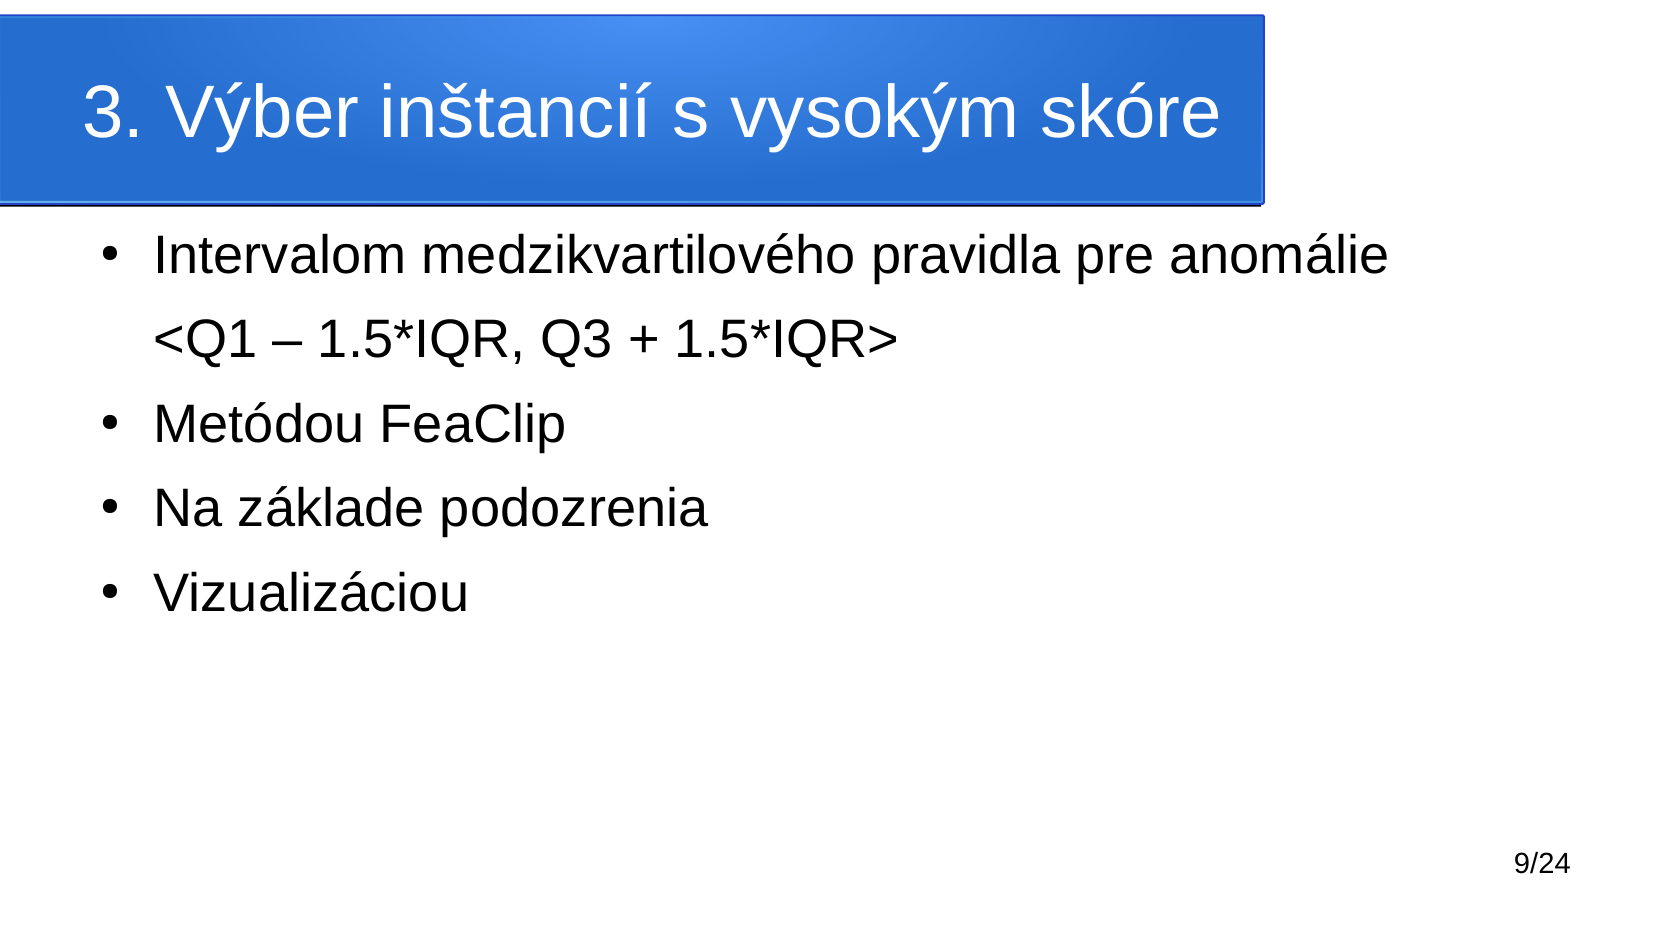

# 3. Výber inštancií s vysokým skóre
Intervalom medzikvartilového pravidla pre anomálie
<Q1 – 1.5*IQR, Q3 + 1.5*IQR>
Metódou FeaClip
Na základe podozrenia
Vizualizáciou
9